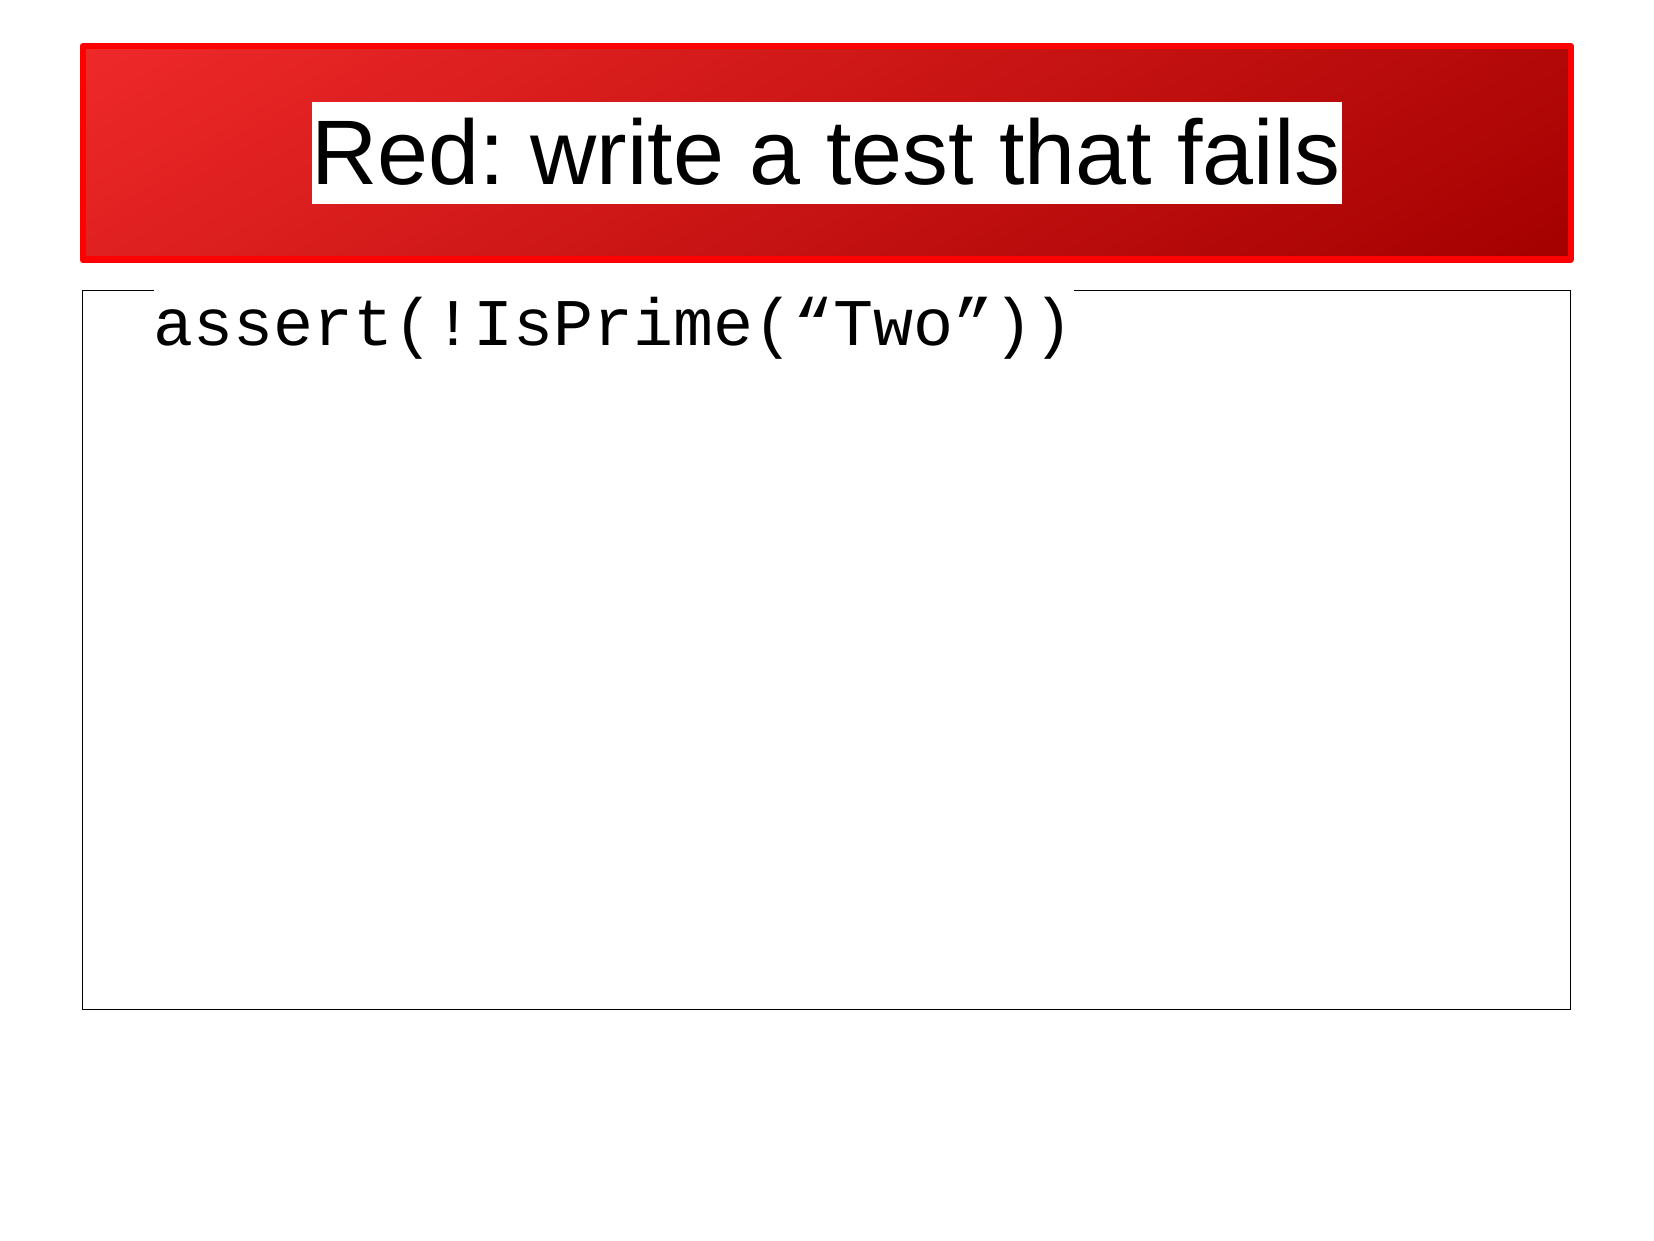

Red: write a test that fails
#
assert(!IsPrime(“Two”))